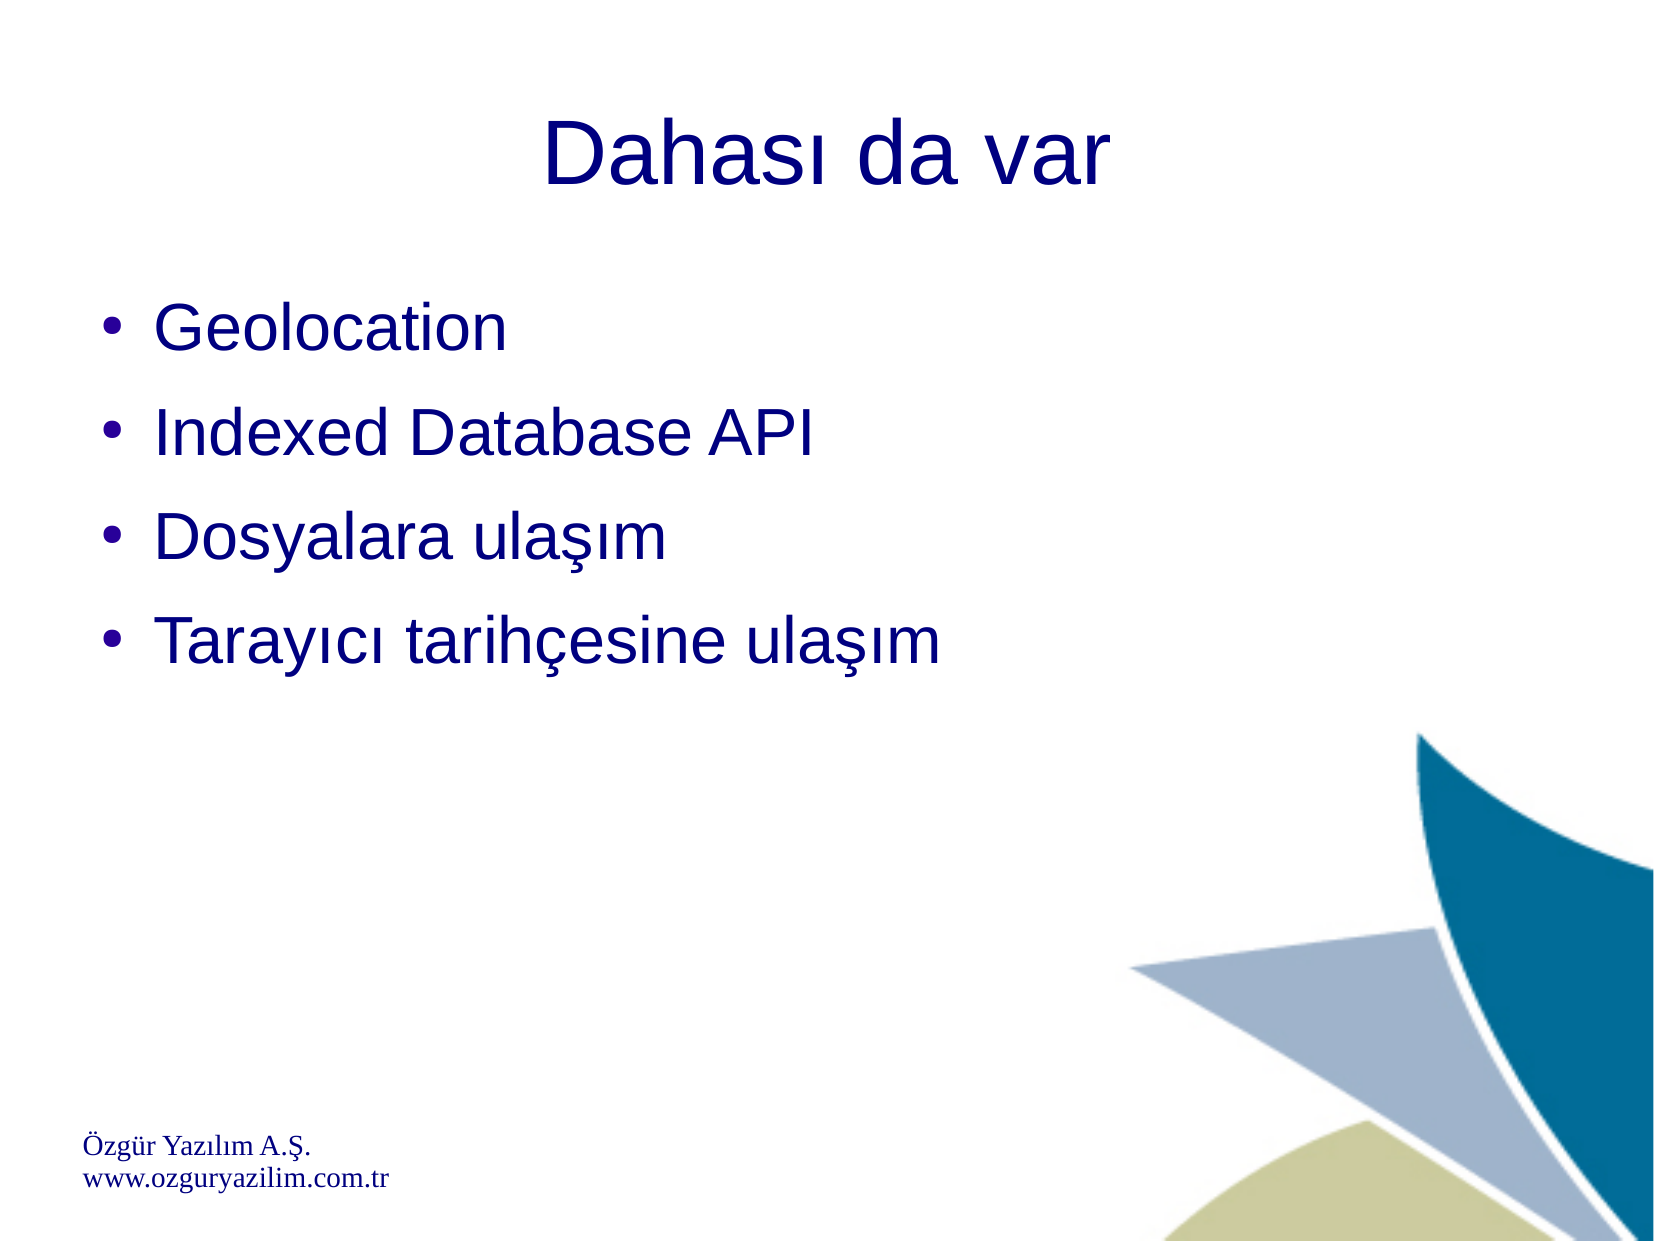

# Dahası da var
Geolocation
Indexed Database API
Dosyalara ulaşım
Tarayıcı tarihçesine ulaşım